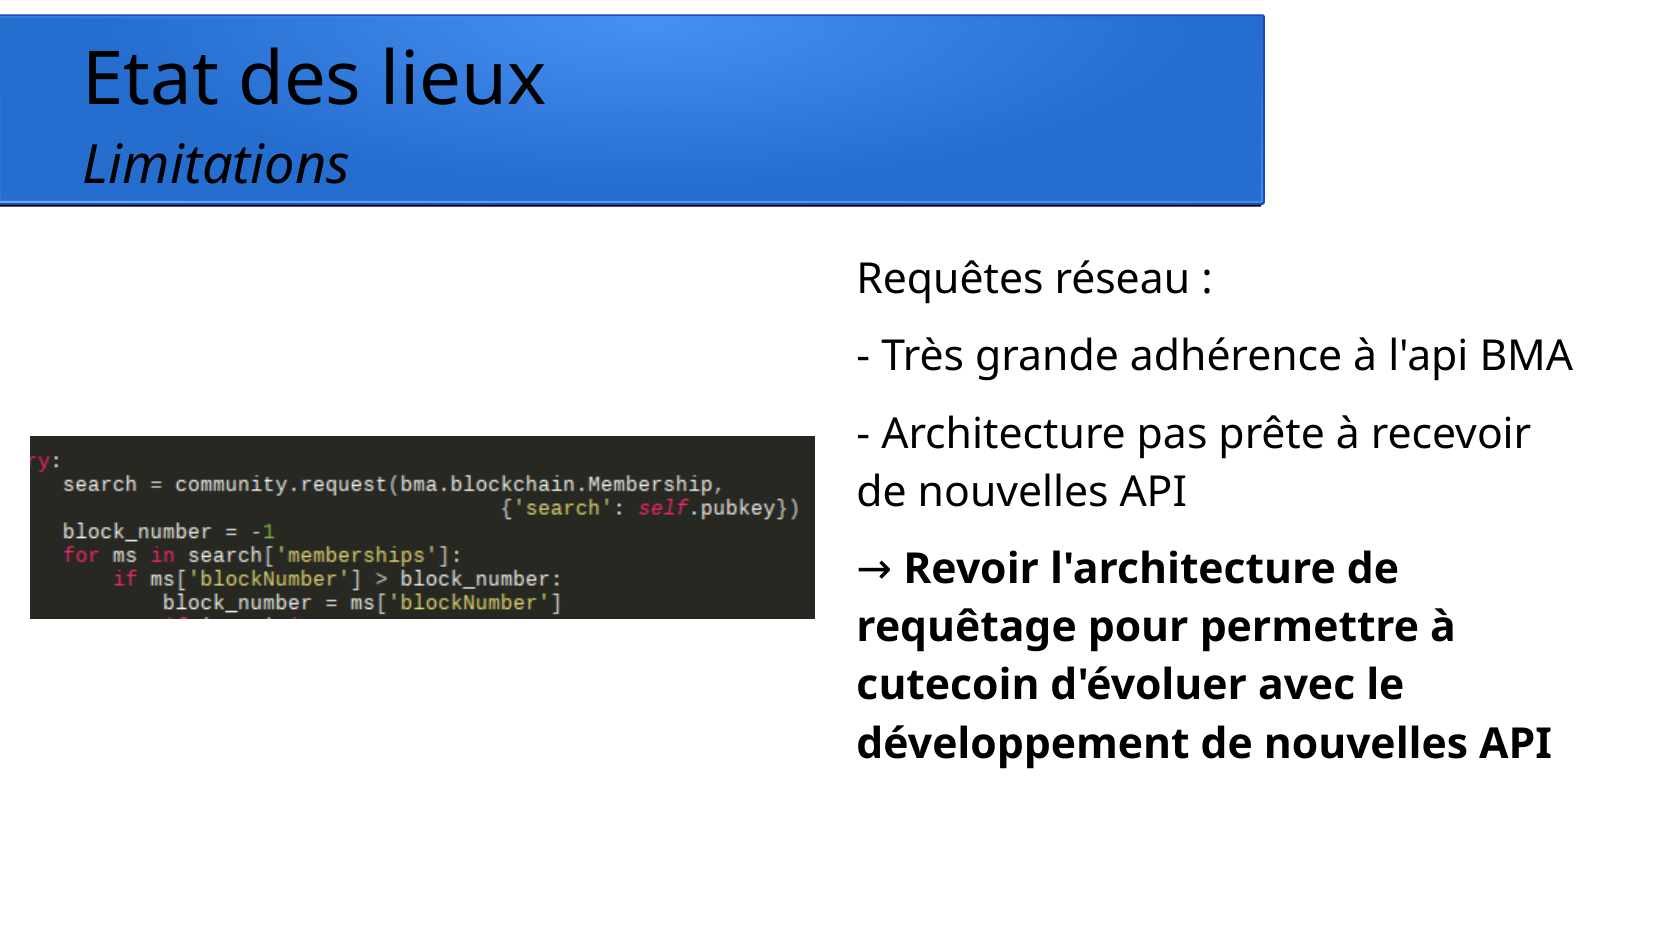

Etat des lieux
Limitations
# Requêtes réseau :
- Très grande adhérence à l'api BMA
- Architecture pas prête à recevoir de nouvelles API
→ Revoir l'architecture de requêtage pour permettre à cutecoin d'évoluer avec le développement de nouvelles API